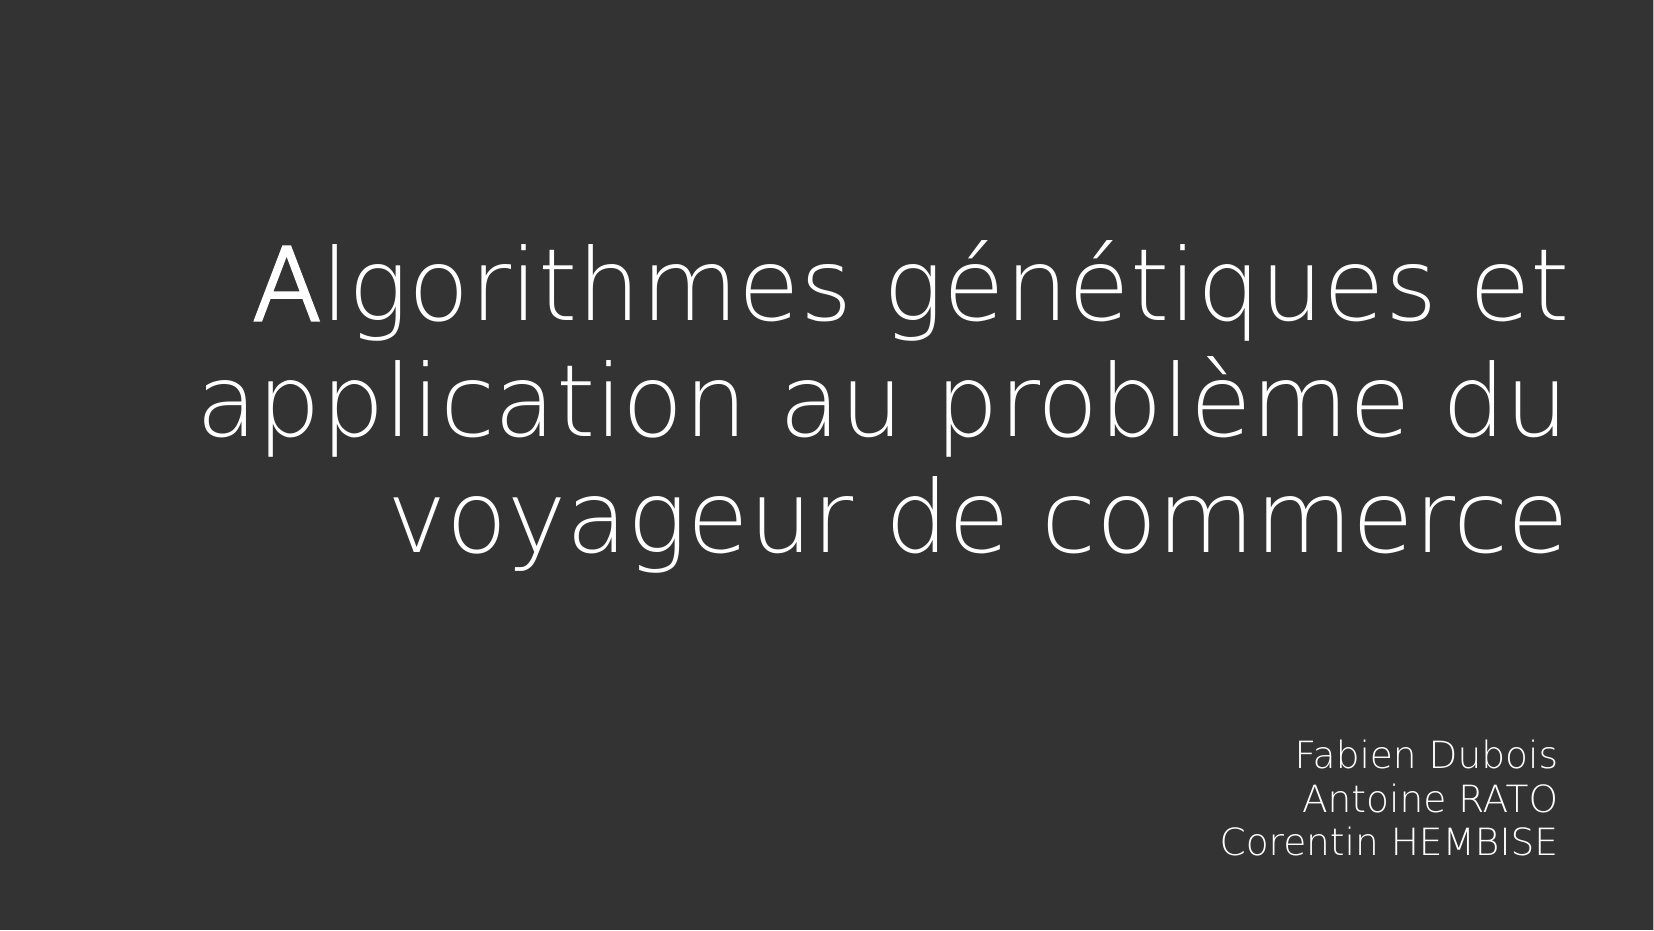

# Algorithmes génétiques et application au problème du voyageur de commerce
Fabien Dubois
Antoine RATO
Corentin HEMBISE